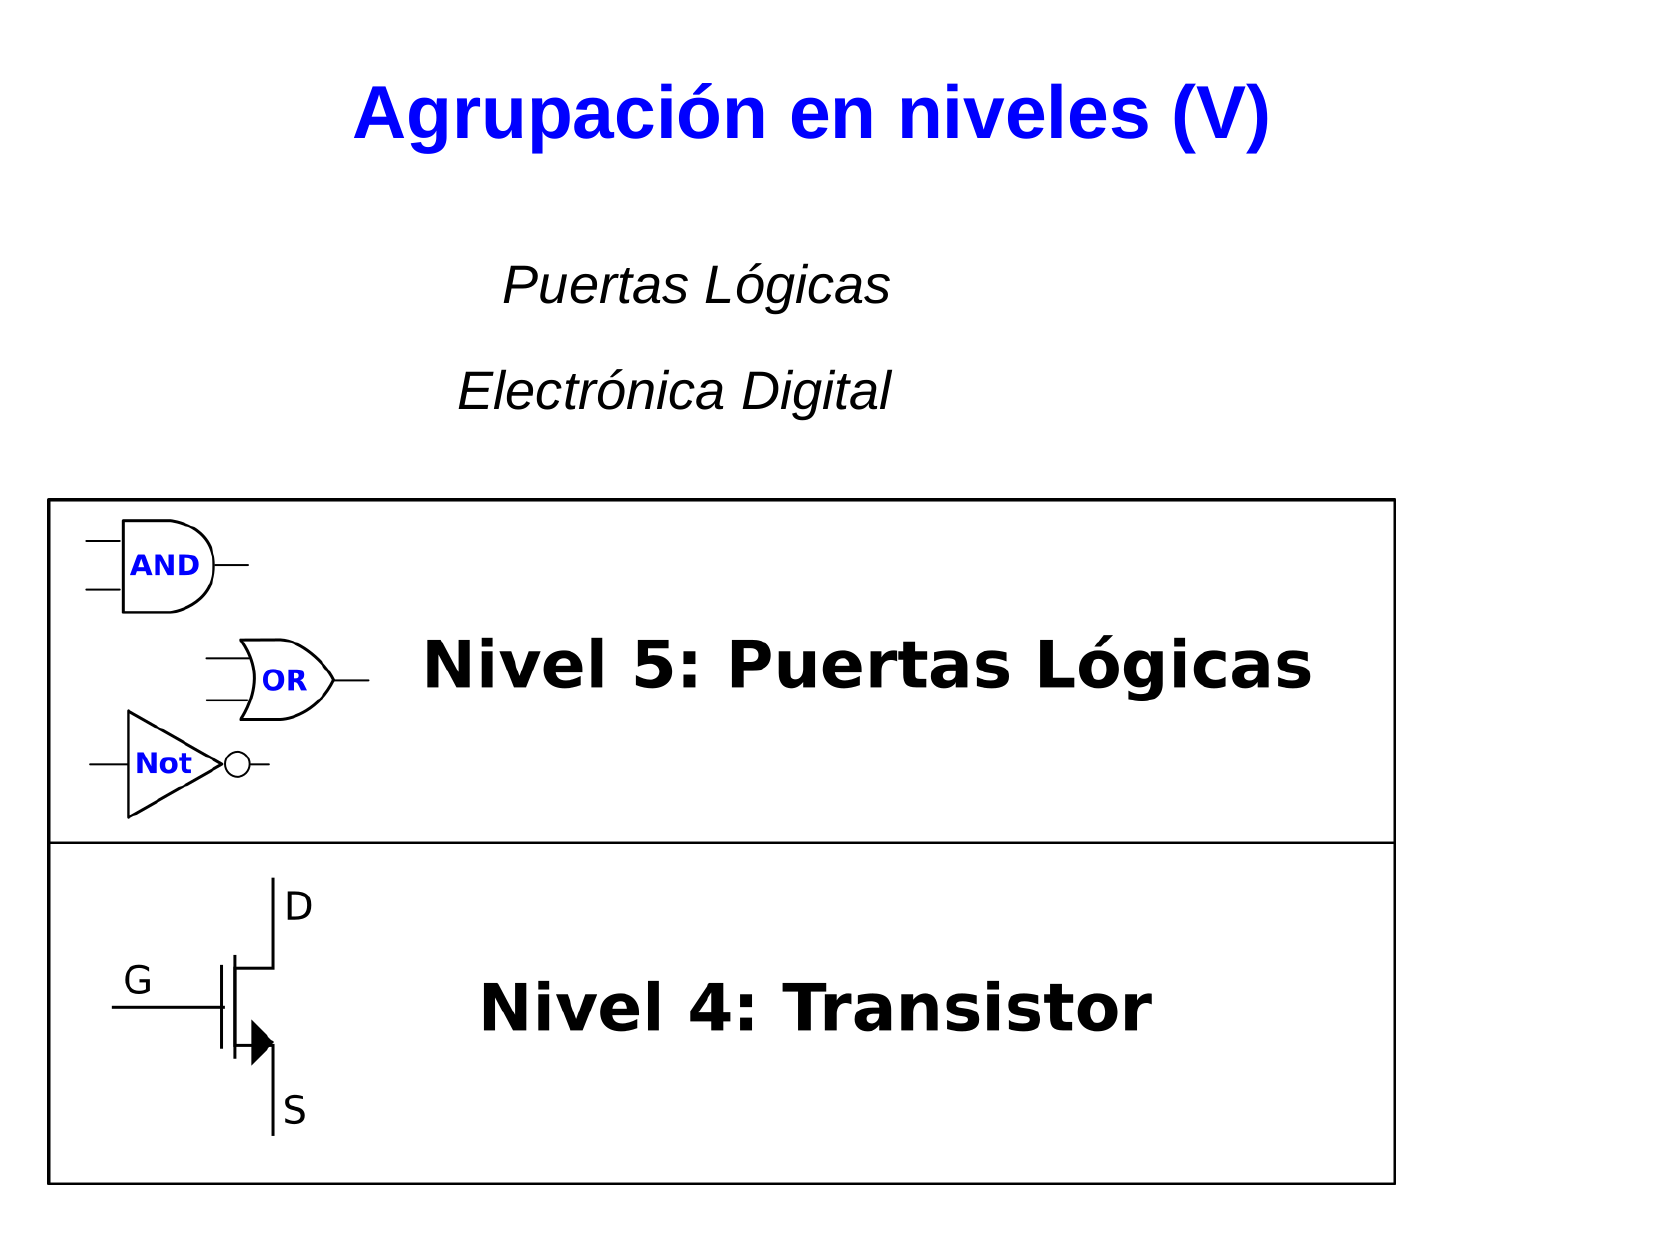

Agrupación en niveles (V)
Puertas Lógicas
Electrónica Digital